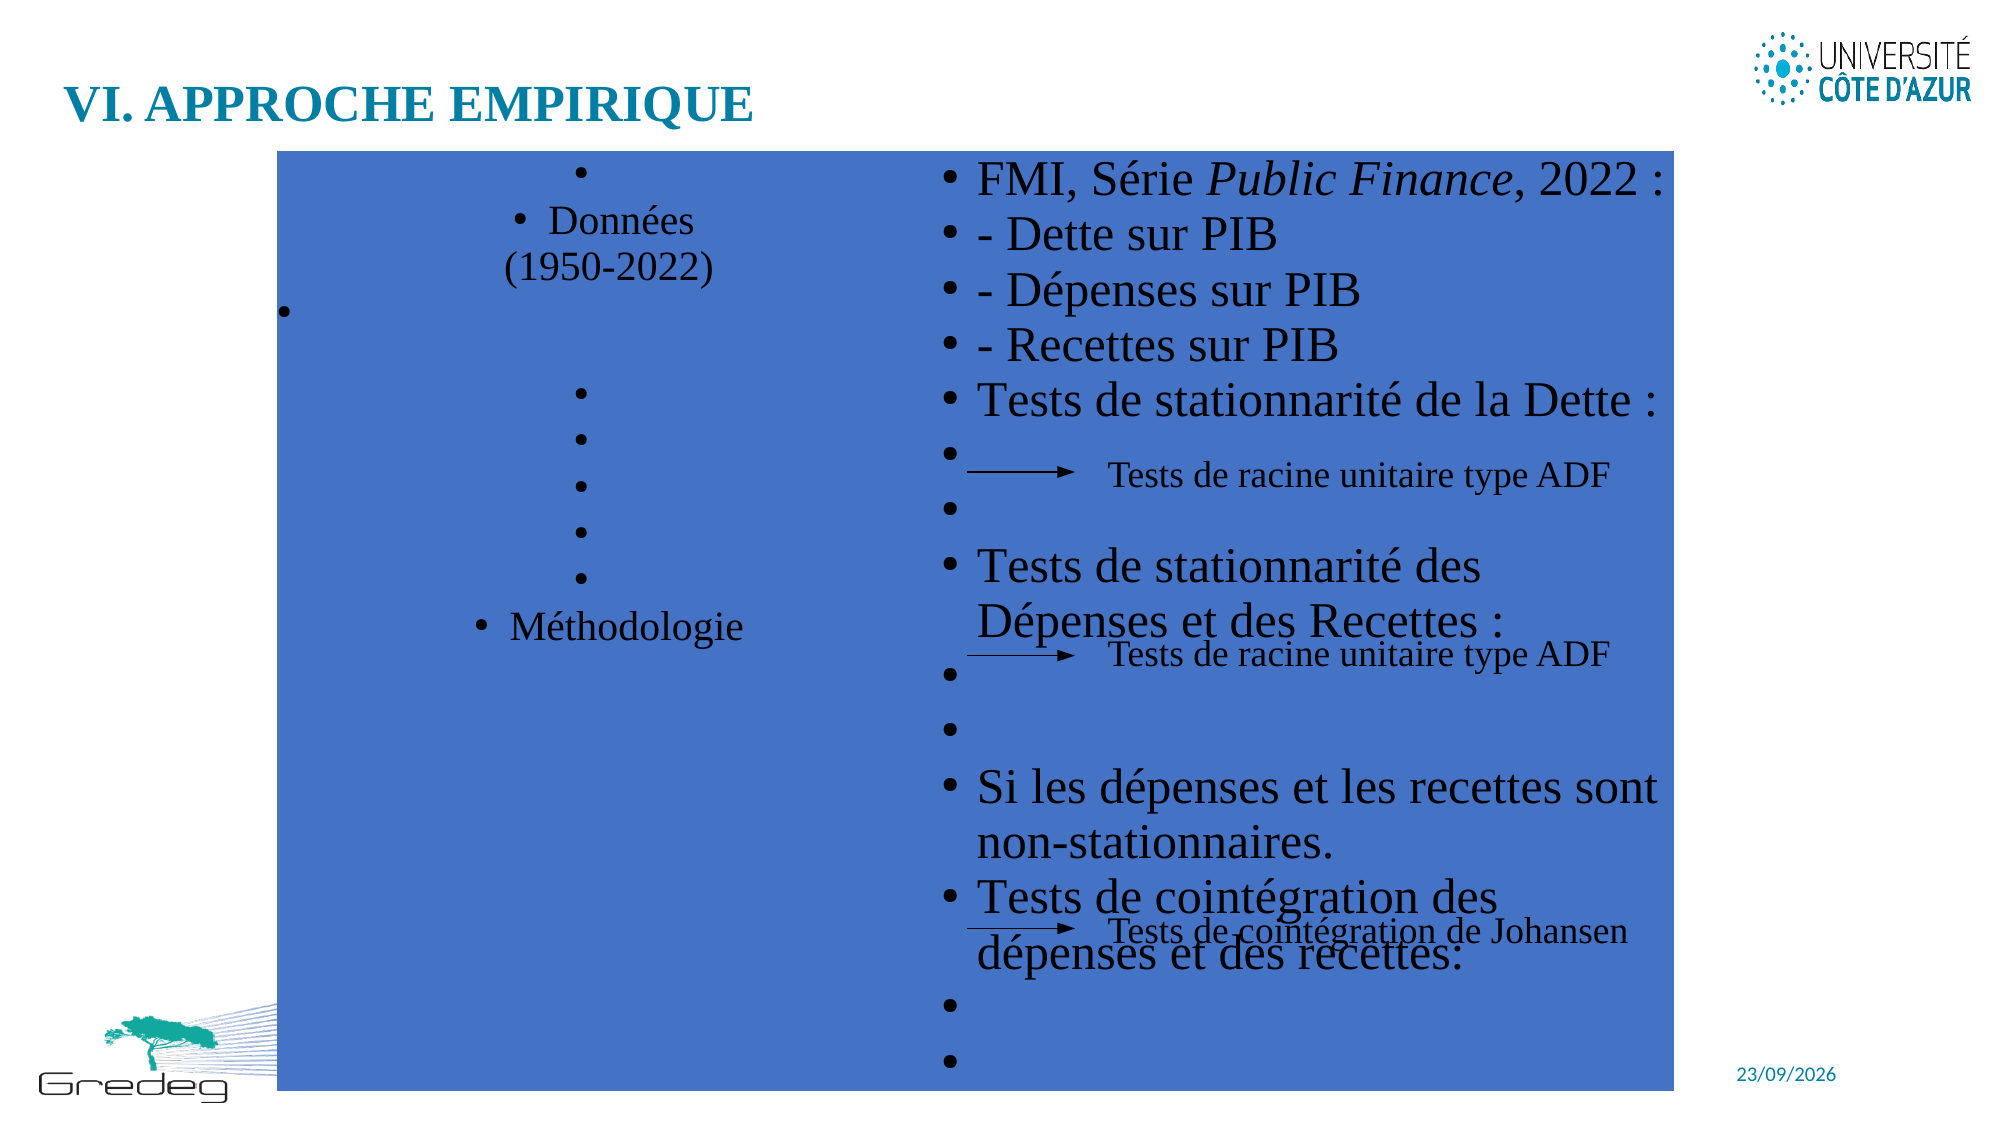

# VI. APPROCHE EMPIRIQUE
| Données (1950-2022) | FMI, Série Public Finance, 2022 : - Dette sur PIB - Dépenses sur PIB - Recettes sur PIB |
| --- | --- |
| Méthodologie | Tests de stationnarité de la Dette : Tests de stationnarité des Dépenses et des Recettes : Si les dépenses et les recettes sont non-stationnaires. Tests de cointégration des dépenses et des recettes: |
Tests de racine unitaire type ADF
Tests de racine unitaire type ADF
Tests de cointégration de Johansen
Analyse empirique sur la soutenabilité de la dette publique de l’Allemagne et de l’Italie